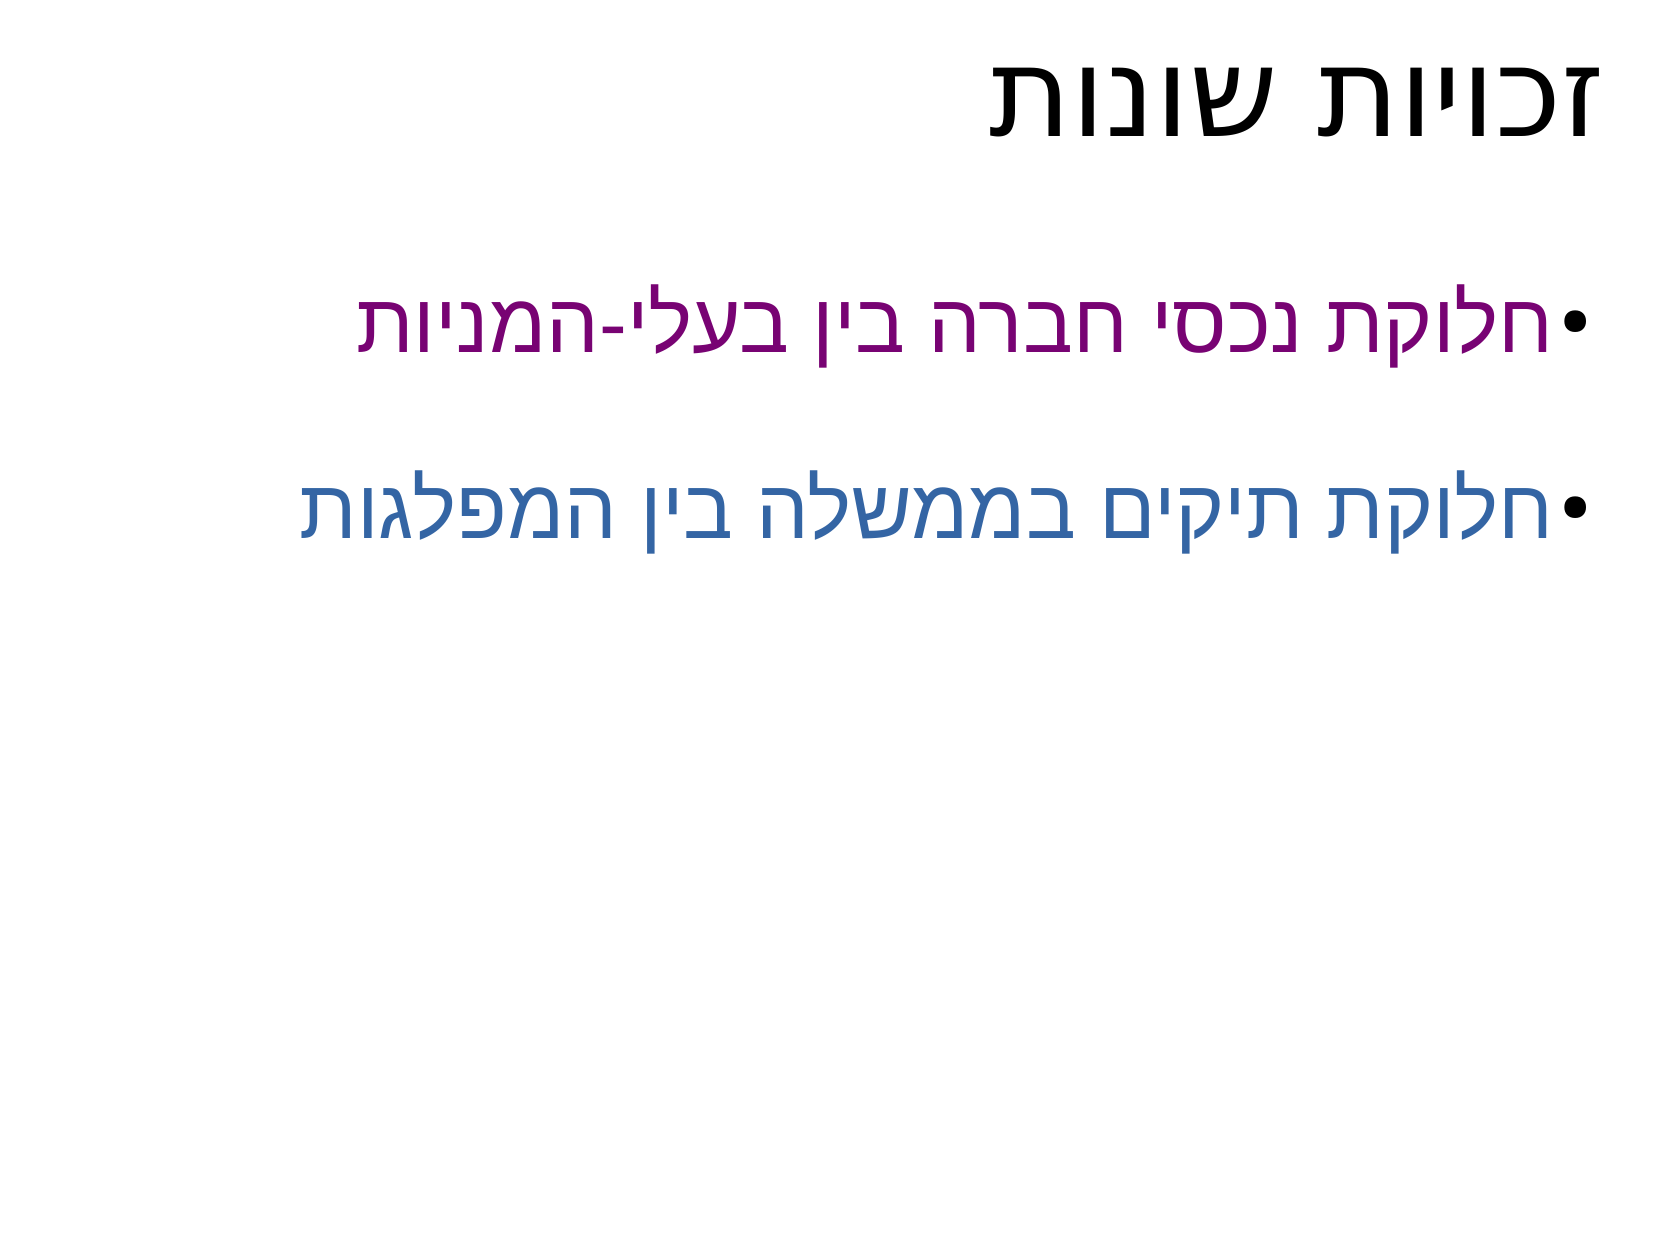

# זכויות שונות
חלוקת נכסי חברה בין בעלי-המניות
חלוקת תיקים בממשלה בין המפלגות